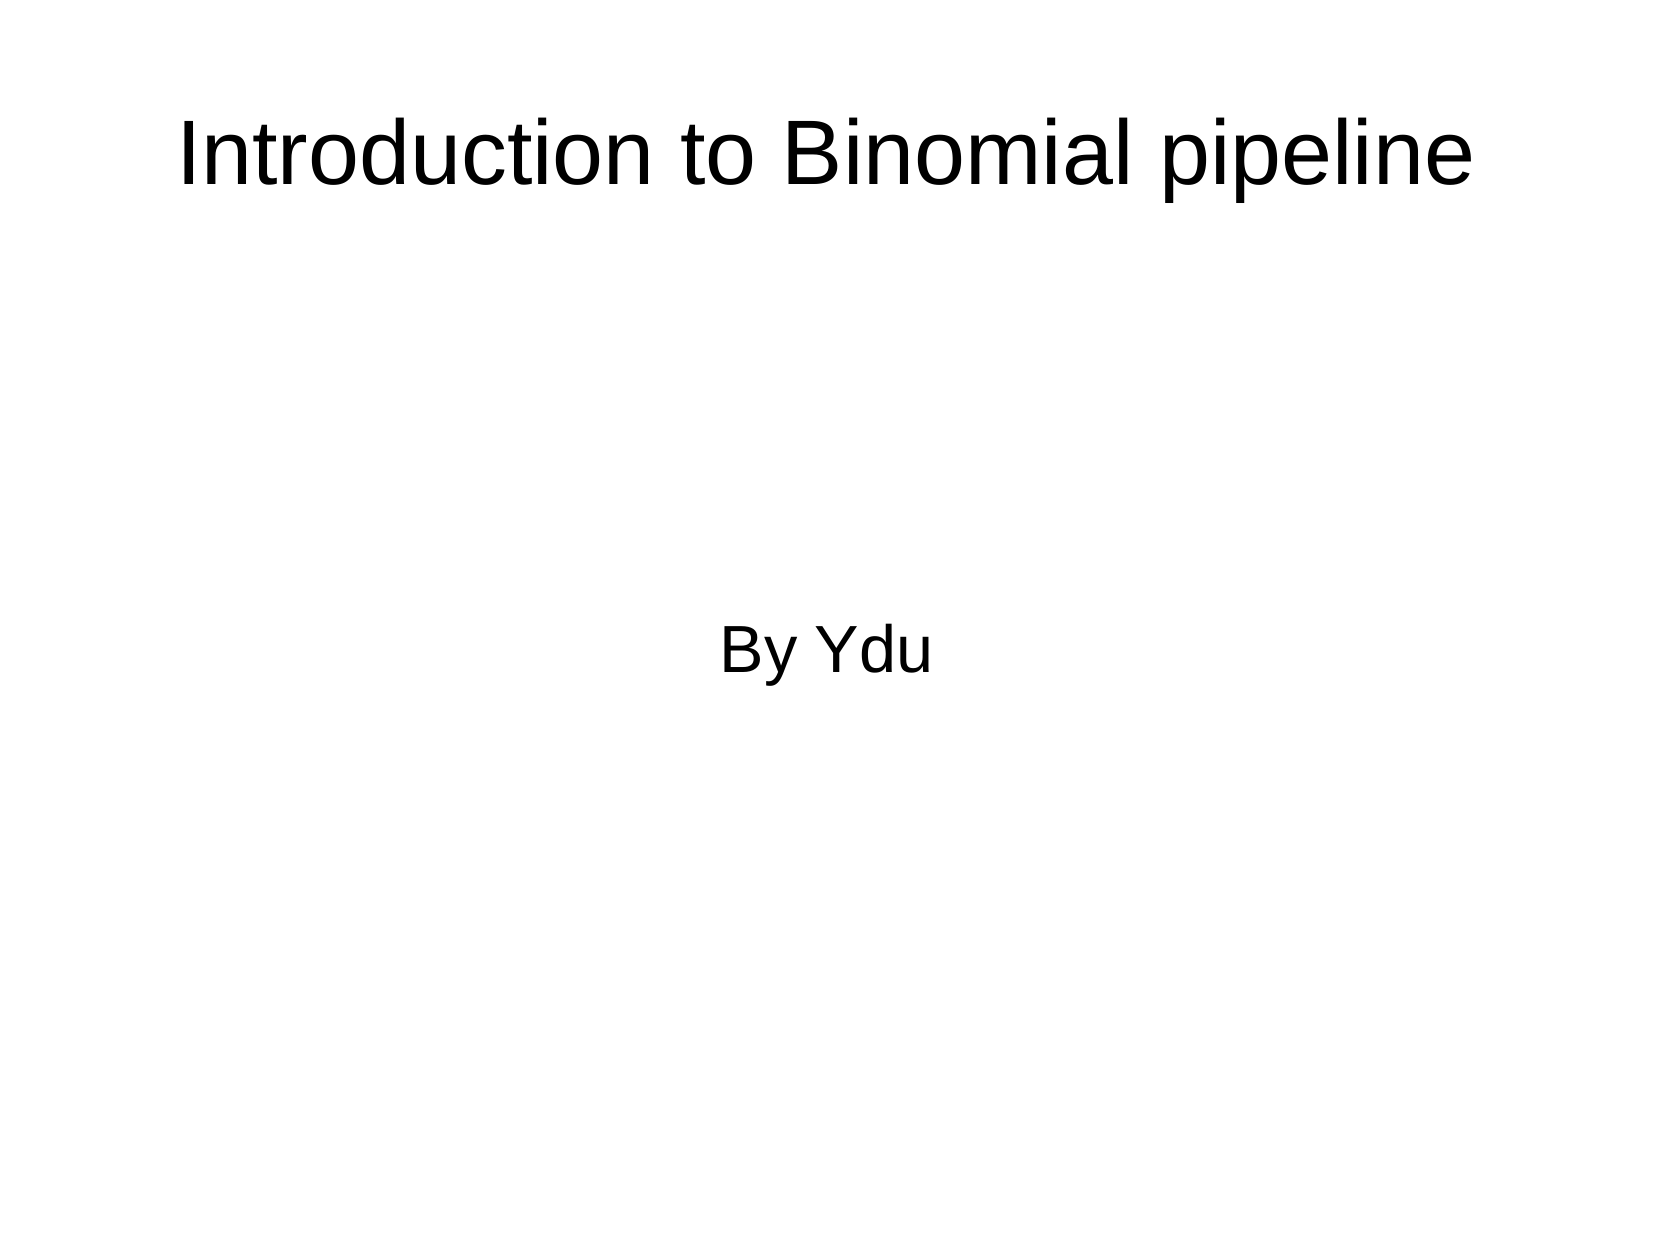

# Introduction to Binomial pipeline
By Ydu